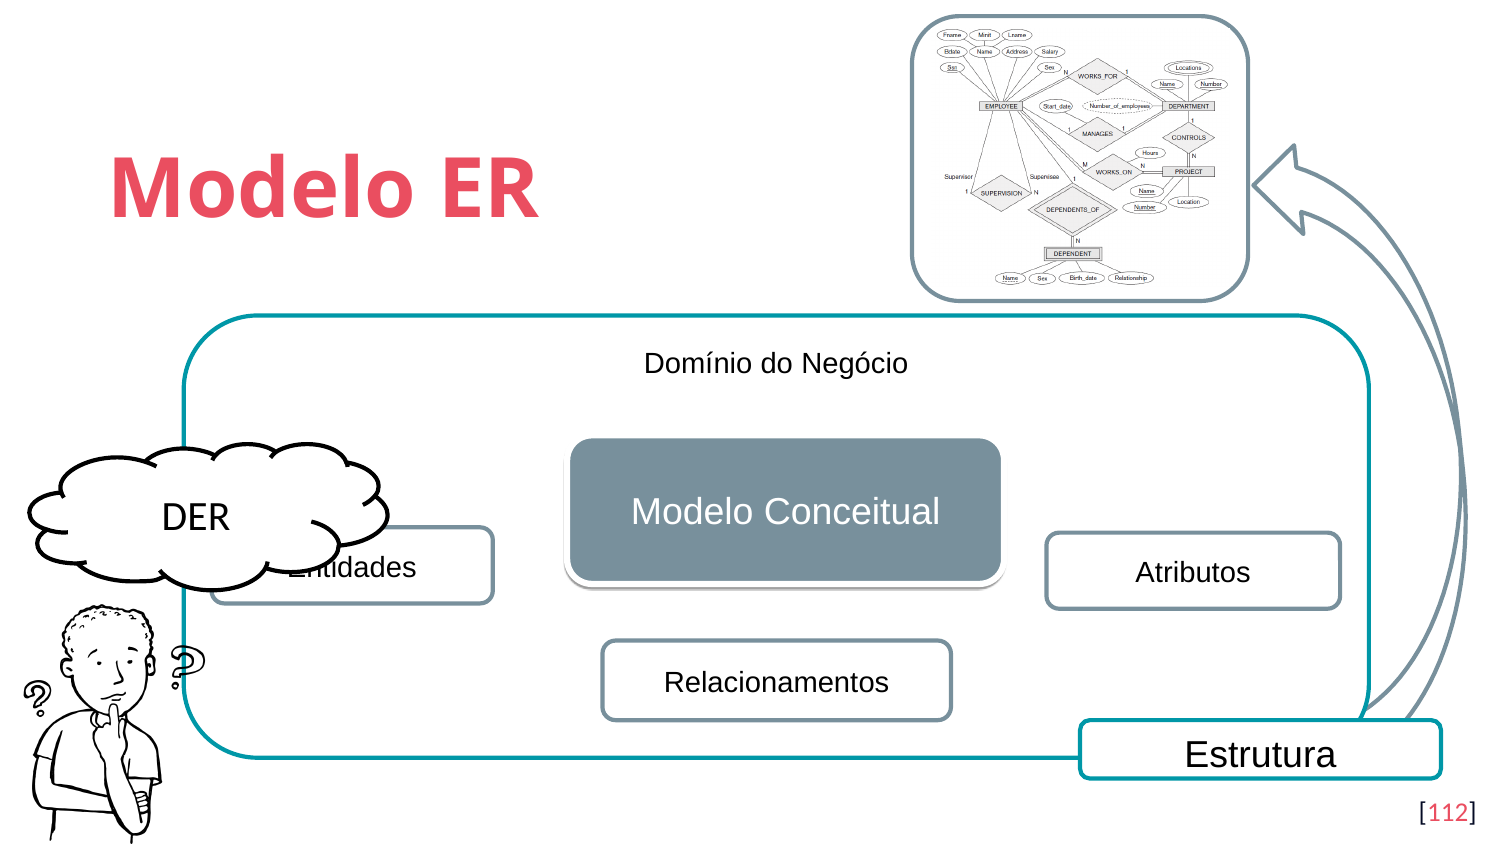

Modelo ER
Domínio do Negócio
Modelo Conceitual
DER
Entidades
Atributos
Relacionamentos
Estrutura